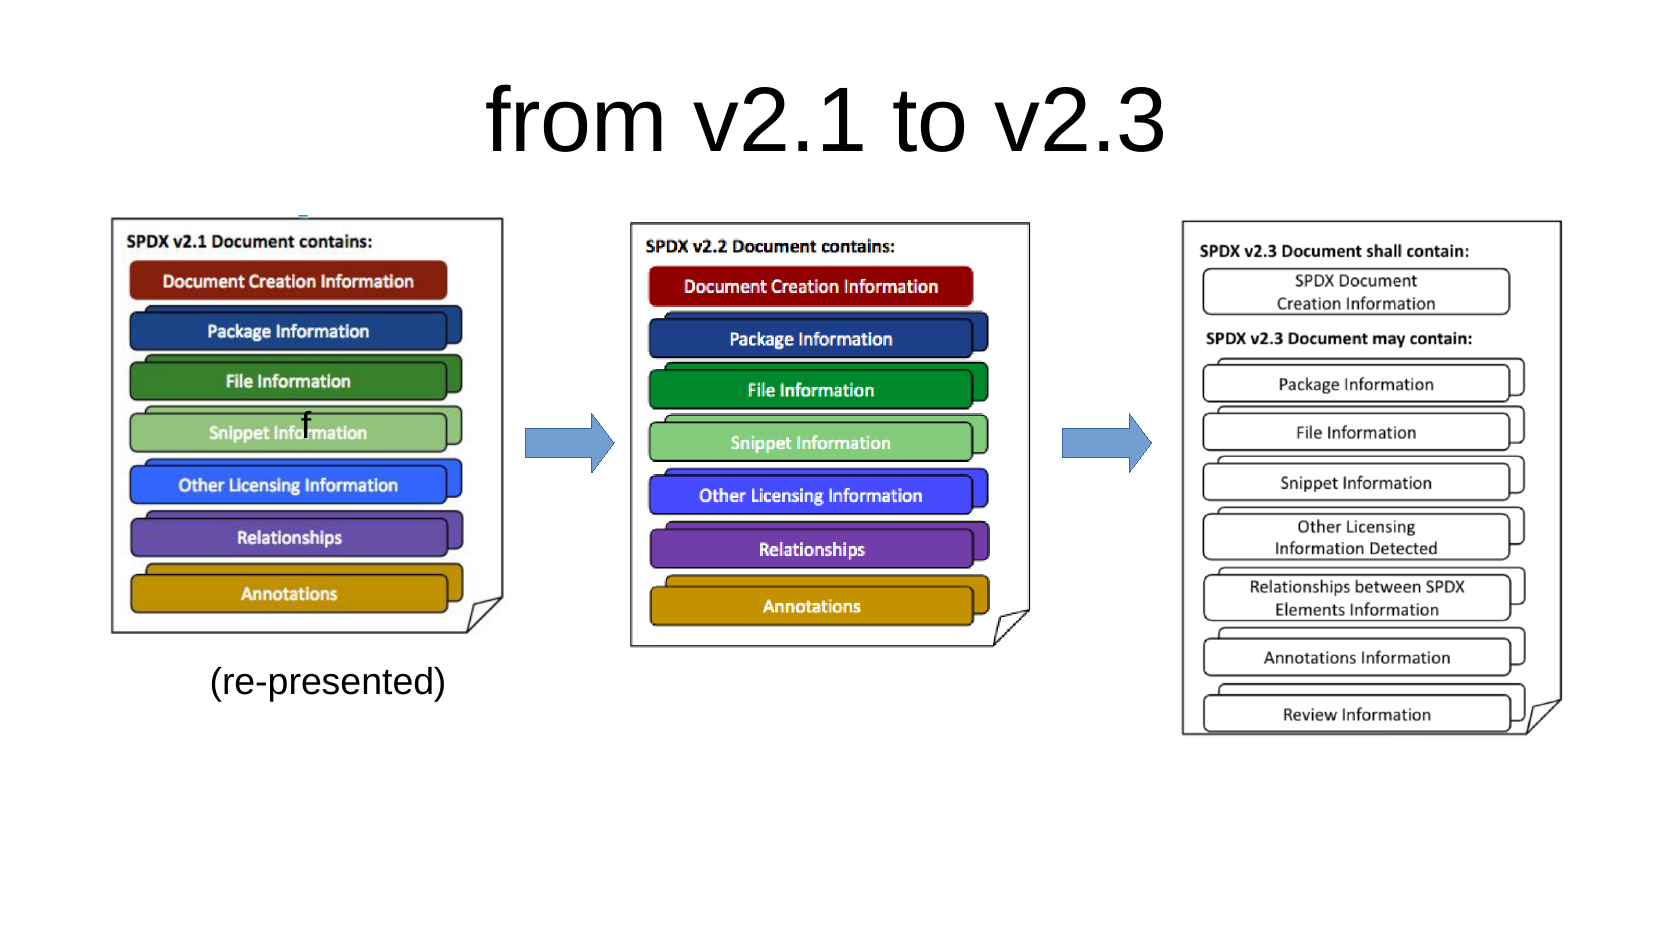

# from v2.1 to v2.3
f
(re-presented)